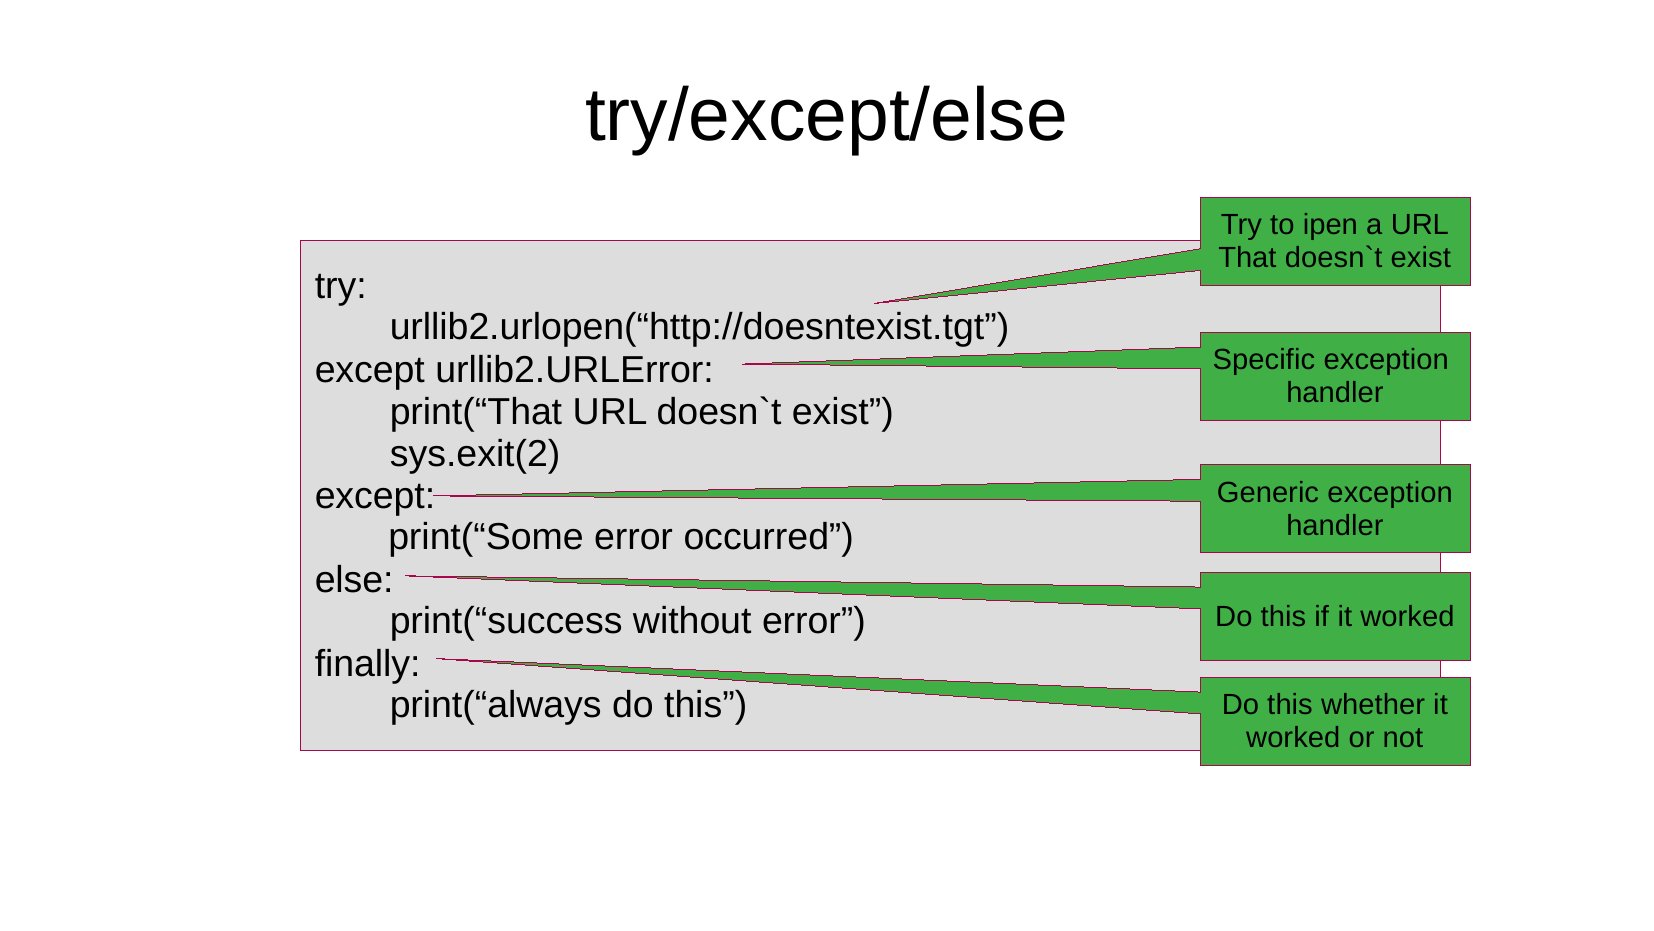

# try/except/else
Try to ipen a URL
That doesn`t exist
try:
	urllib2.urlopen(“http://doesntexist.tgt”)
except urllib2.URLError:
	print(“That URL doesn`t exist”)
	sys.exit(2)
except:
 print(“Some error occurred”)
else:
	print(“success without error”)
finally:
	print(“always do this”)
Specific exception
handler
Generic exception
handler
Do this if it worked
Do this whether it
worked or not